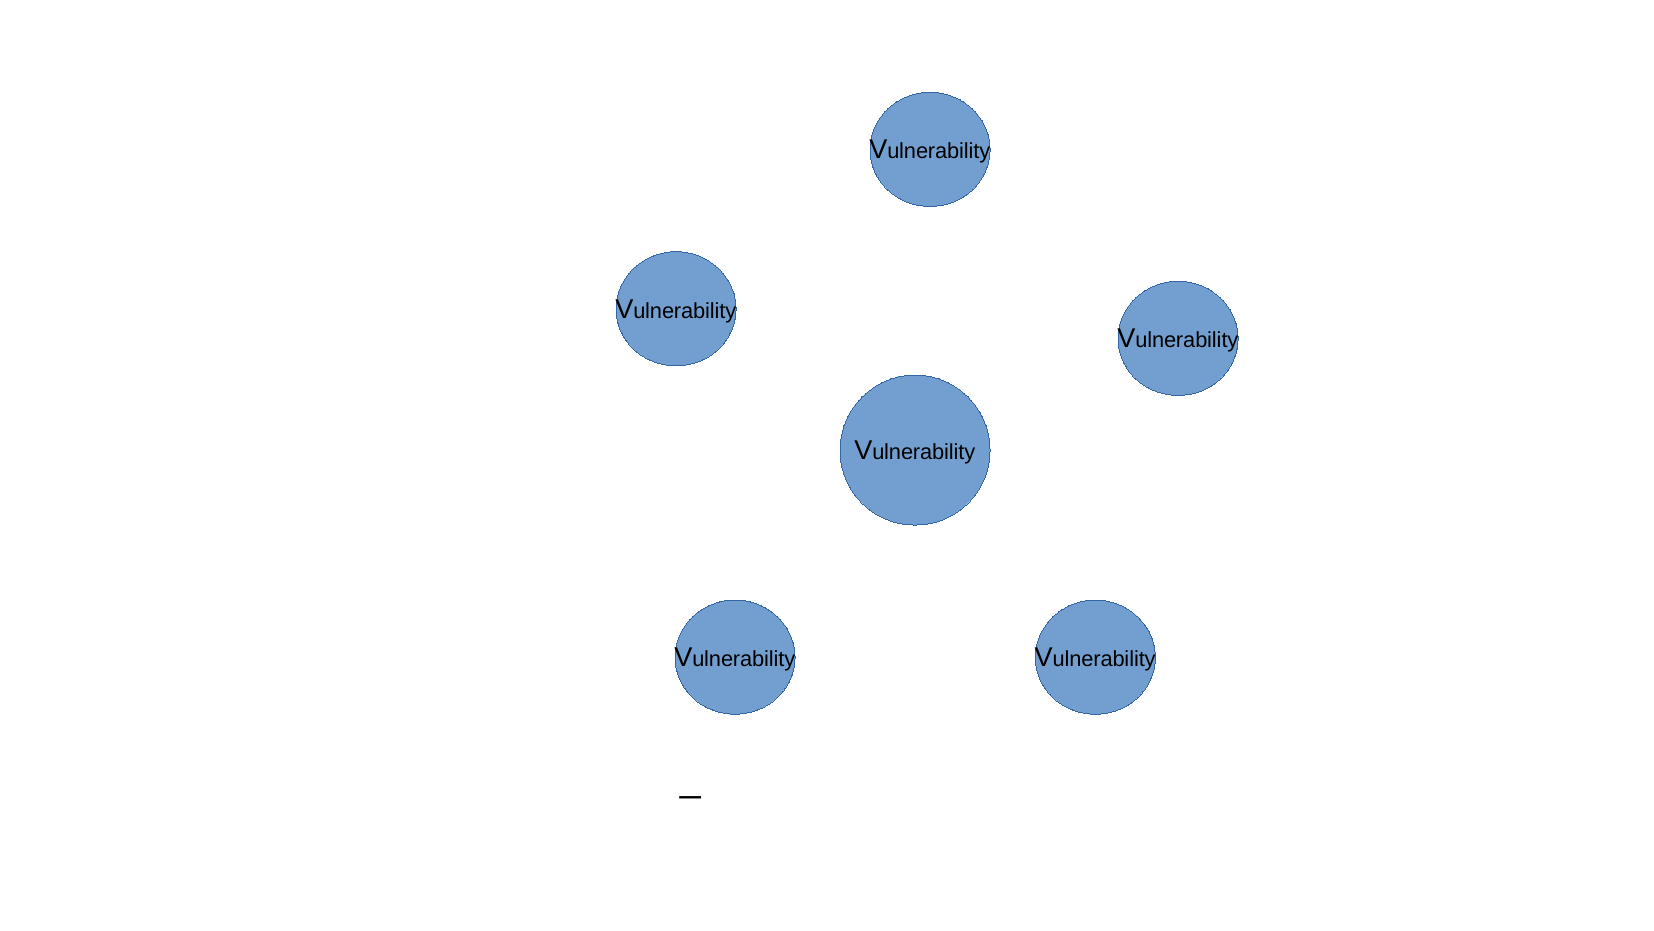

Vulnerability
Vulnerability
Vulnerability
Vulnerability
Vulnerability
Vulnerability
_